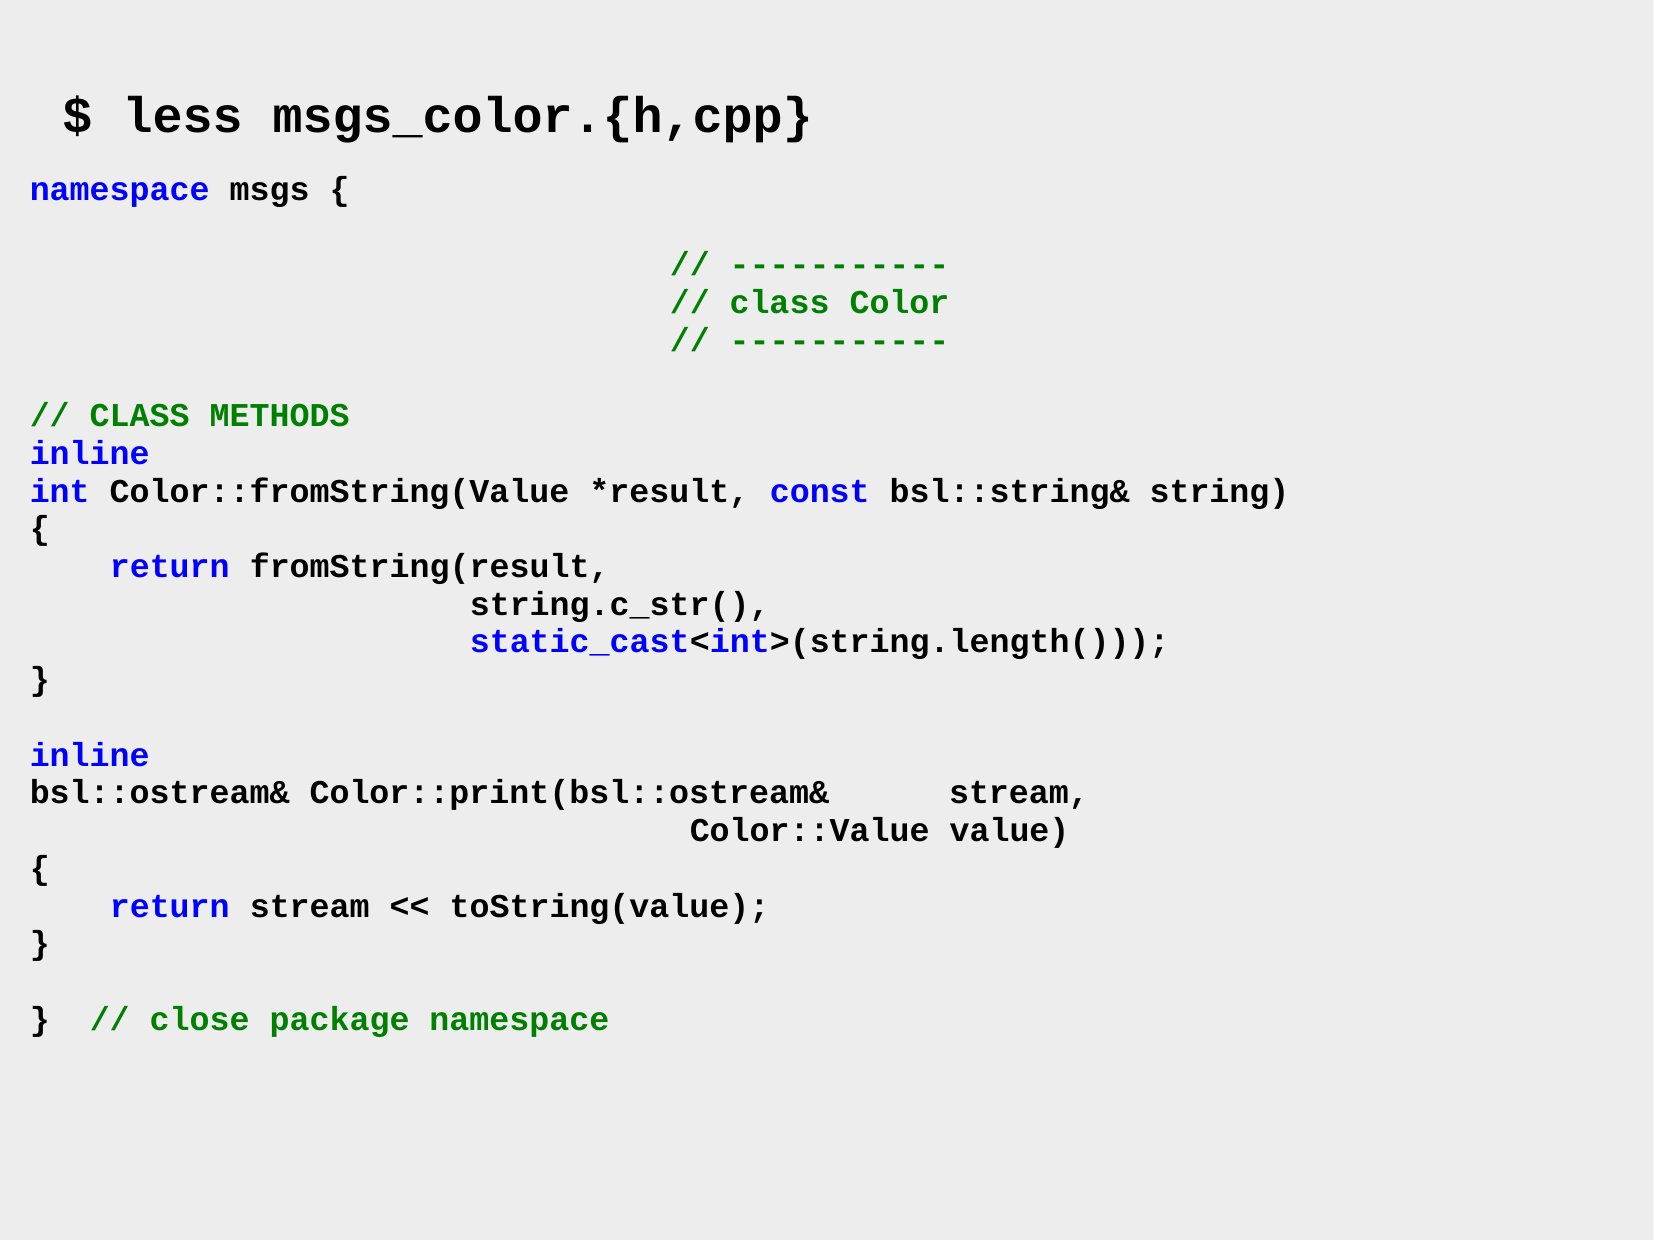

$ less msgs_color.{h,cpp}
namespace msgs {
 // -----------
 // class Color
 // -----------
// CLASS METHODS
inline
int Color::fromString(Value *result, const bsl::string& string)
{
 return fromString(result,
 string.c_str(),
 static_cast<int>(string.length()));
}
inline
bsl::ostream& Color::print(bsl::ostream& stream,
 Color::Value value)
{
 return stream << toString(value);
}
} // close package namespace